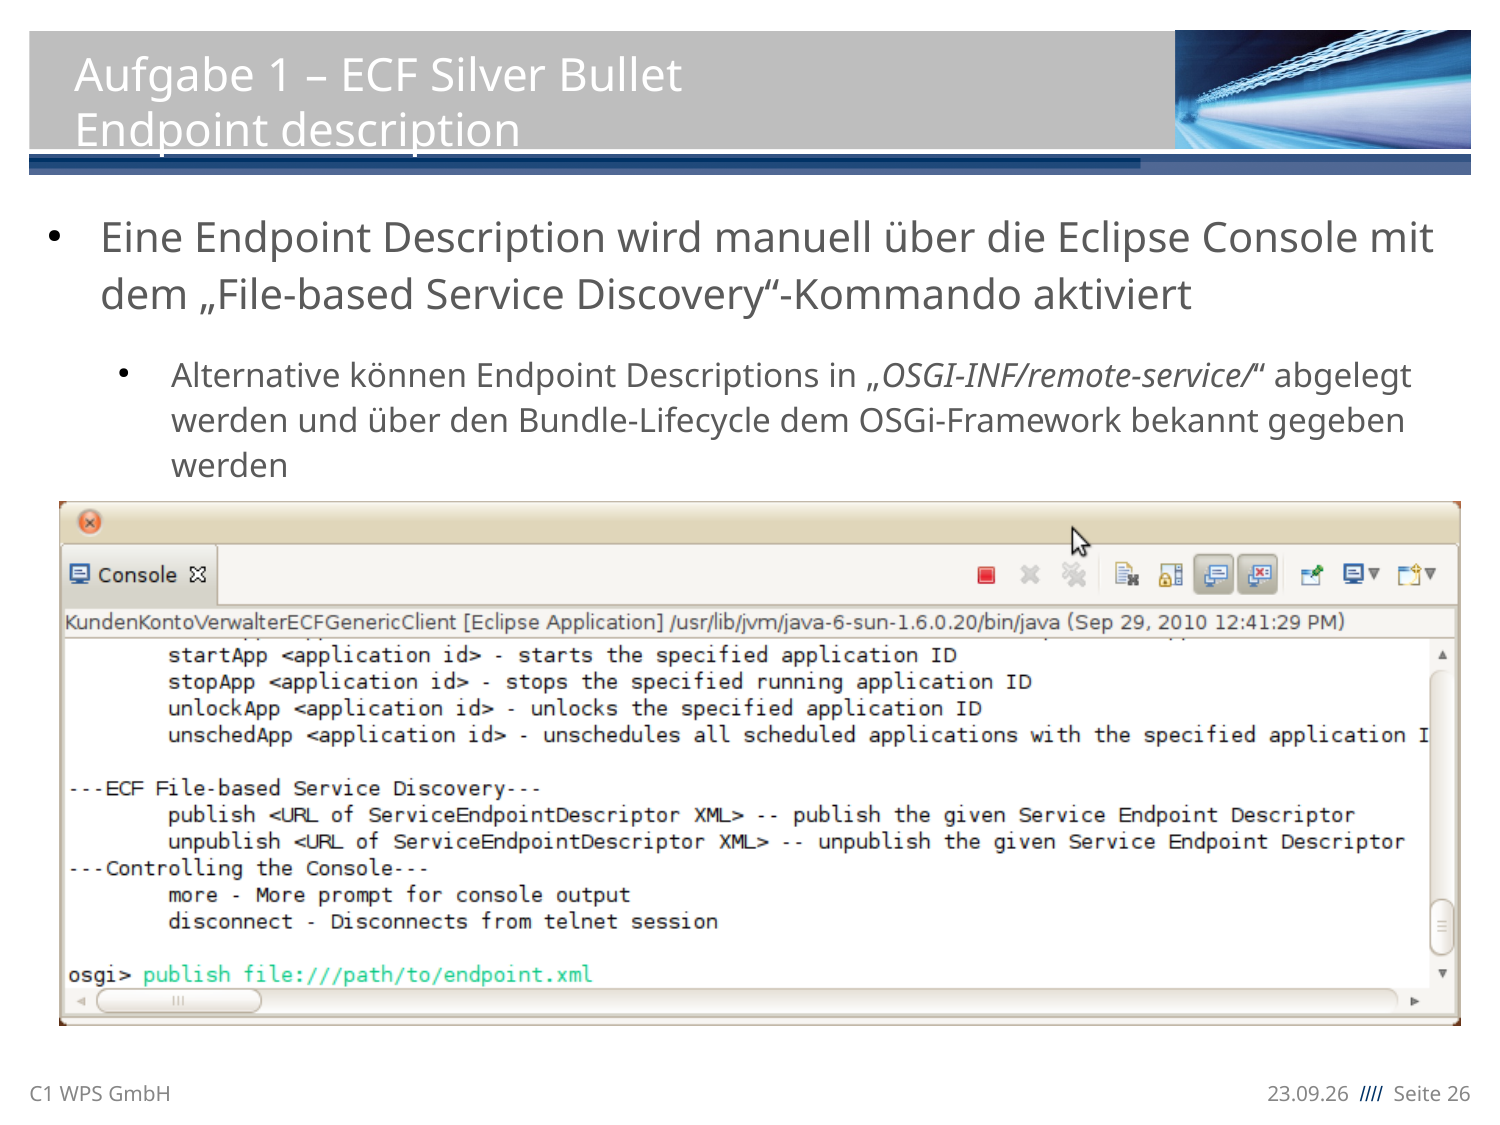

#
Aufgabe 1 – ECF Silver Bullet
Endpoint description
Eine Endpoint Description wird manuell über die Eclipse Console mit dem „File-based Service Discovery“-Kommando aktiviert
Alternative können Endpoint Descriptions in „OSGI-INF/remote-service/“ abgelegt werden und über den Bundle-Lifecycle dem OSGi-Framework bekannt gegeben werden